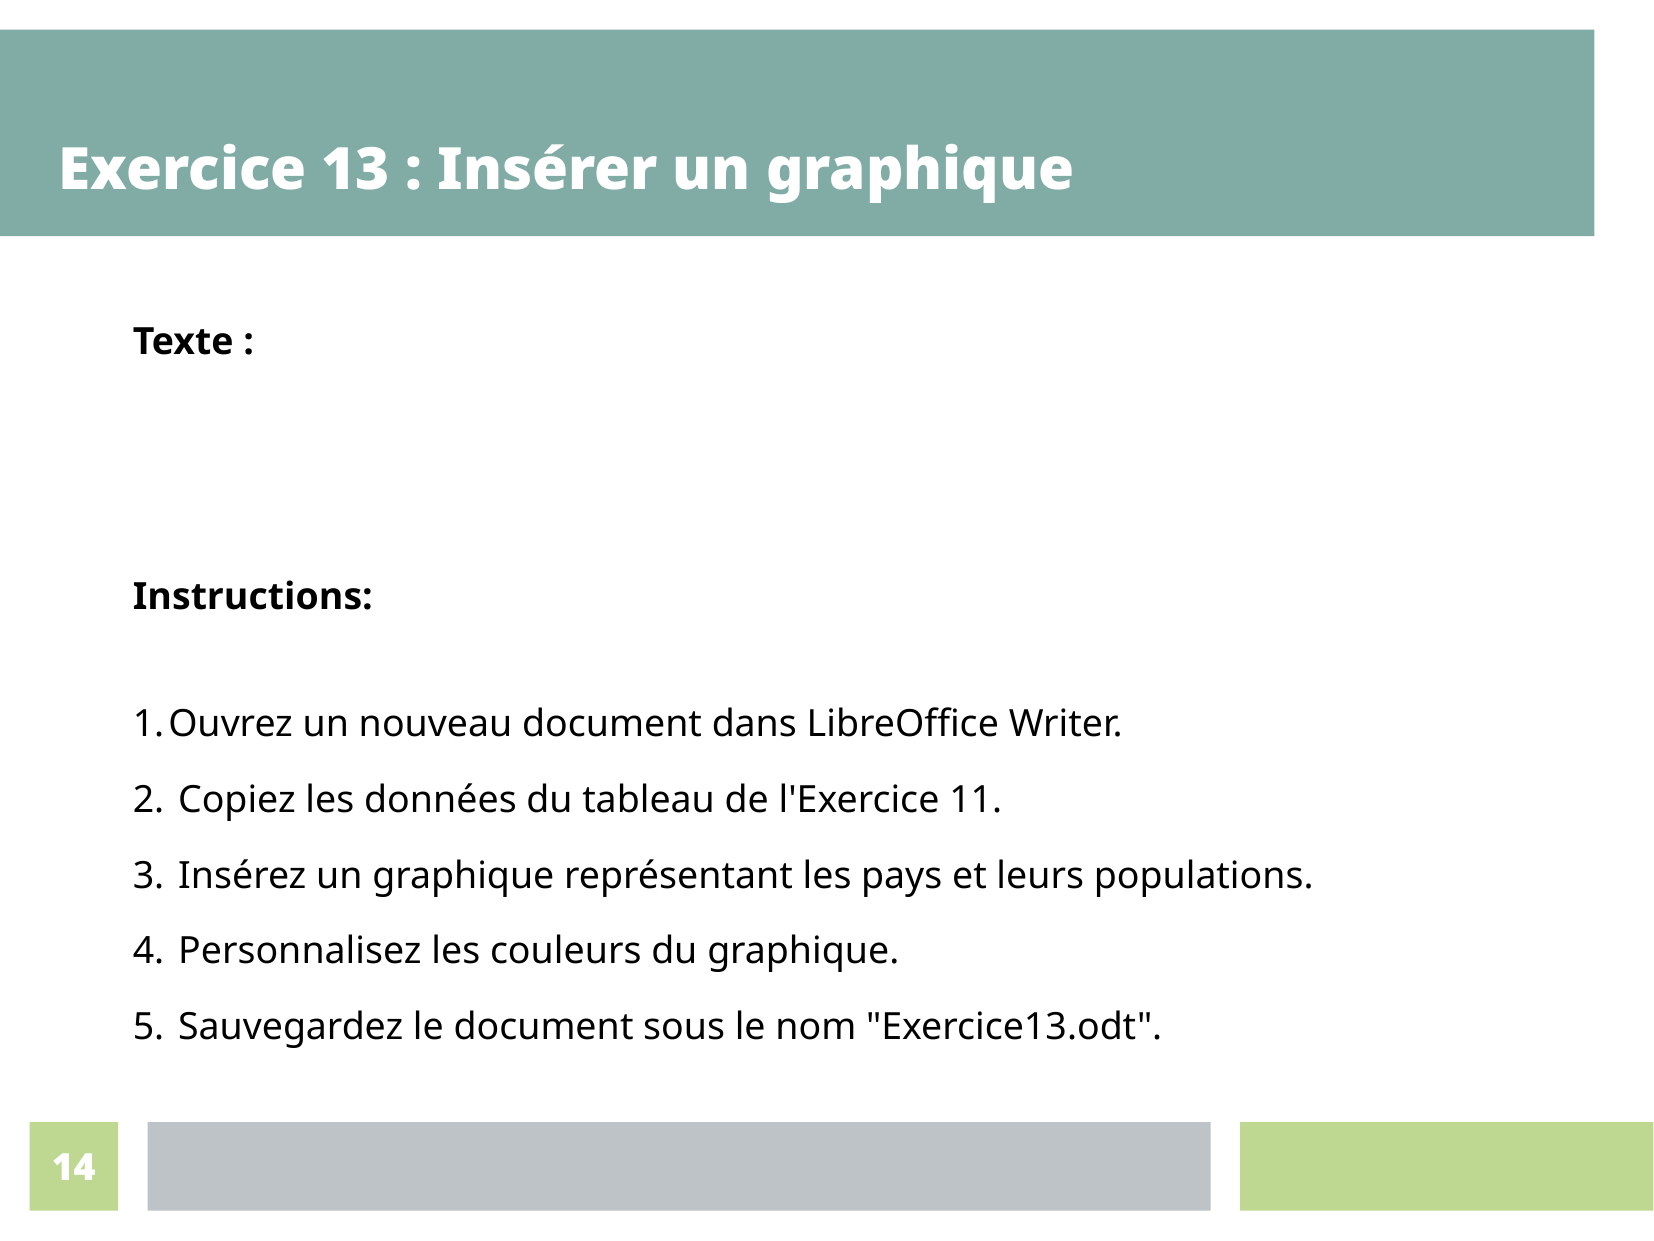

# Exercice 13 : Insérer un graphique
Texte :
Instructions:
Ouvrez un nouveau document dans LibreOffice Writer.
 Copiez les données du tableau de l'Exercice 11.
 Insérez un graphique représentant les pays et leurs populations.
 Personnalisez les couleurs du graphique.
 Sauvegardez le document sous le nom "Exercice13.odt".
14